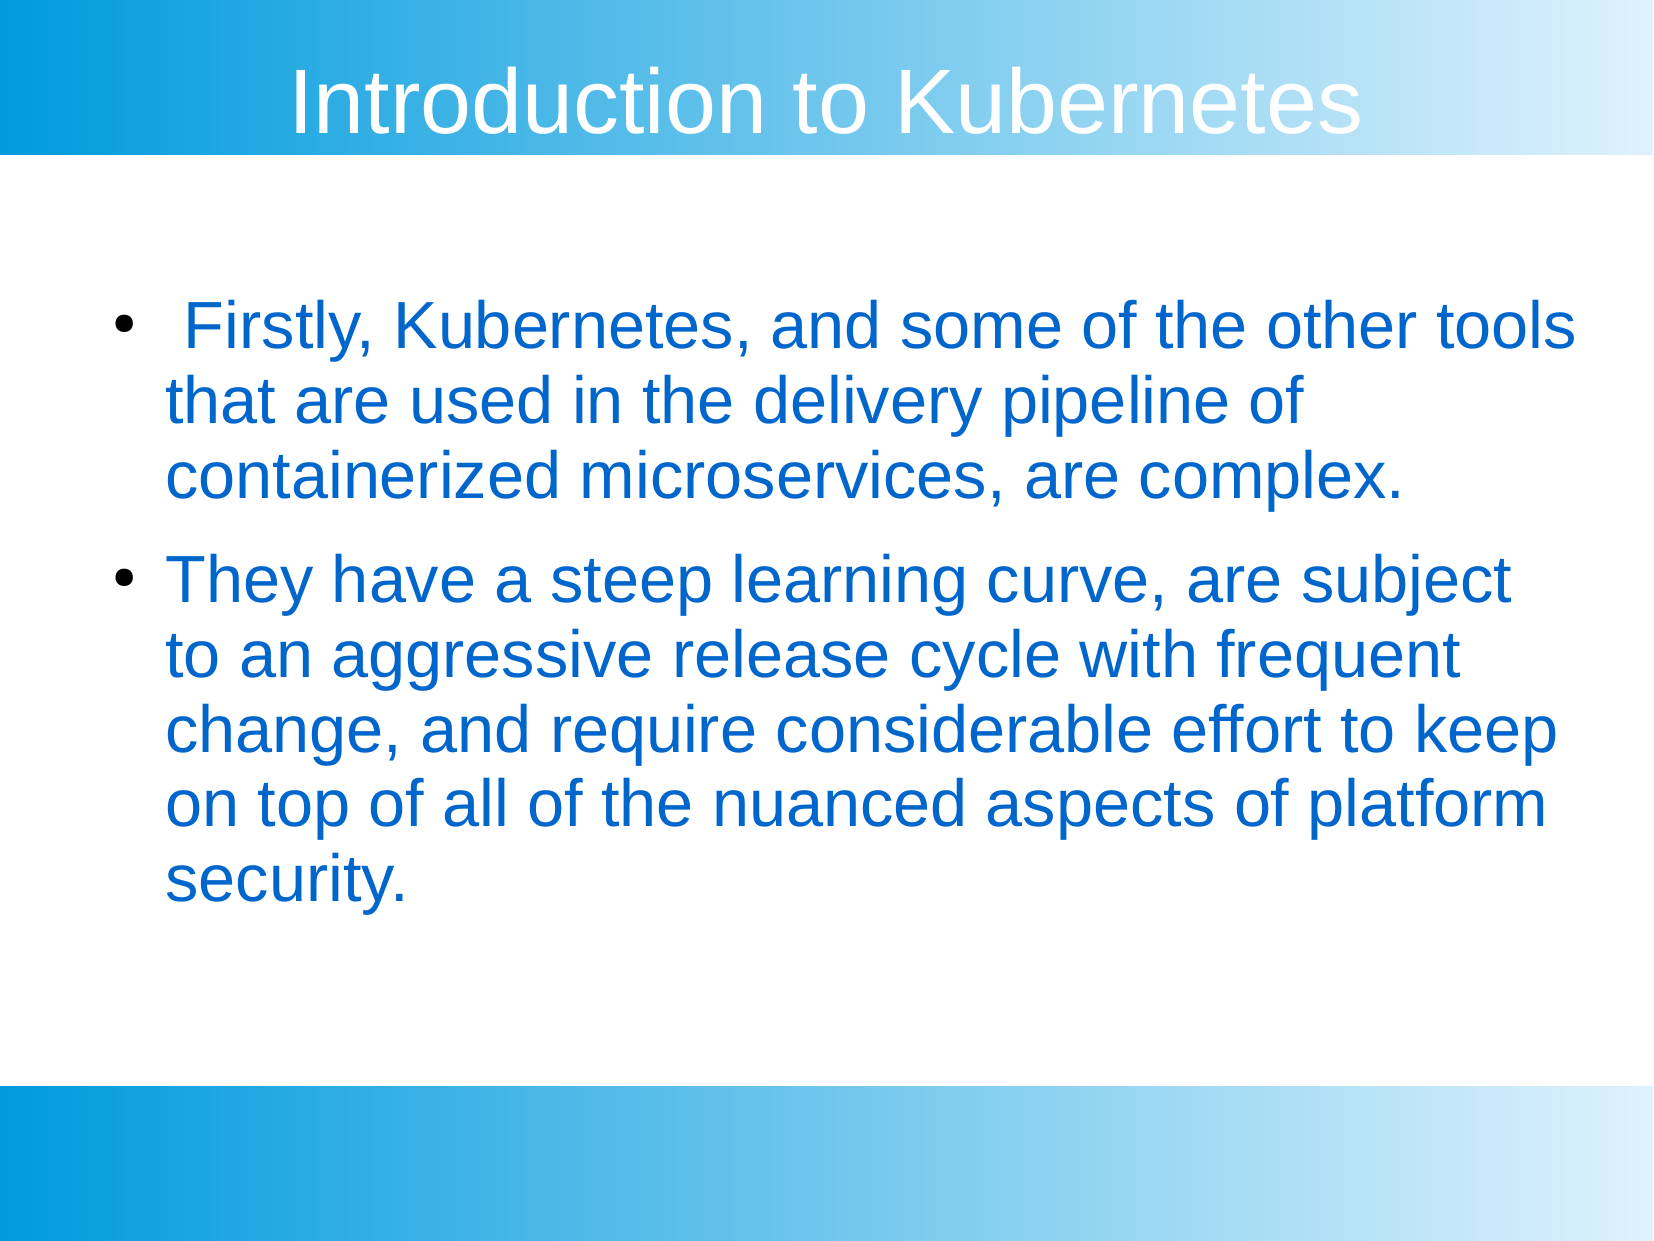

# Introduction to Kubernetes
 Firstly, Kubernetes, and some of the other tools that are used in the delivery pipeline of containerized microservices, are complex.
They have a steep learning curve, are subject to an aggressive release cycle with frequent change, and require considerable effort to keep on top of all of the nuanced aspects of platform security.